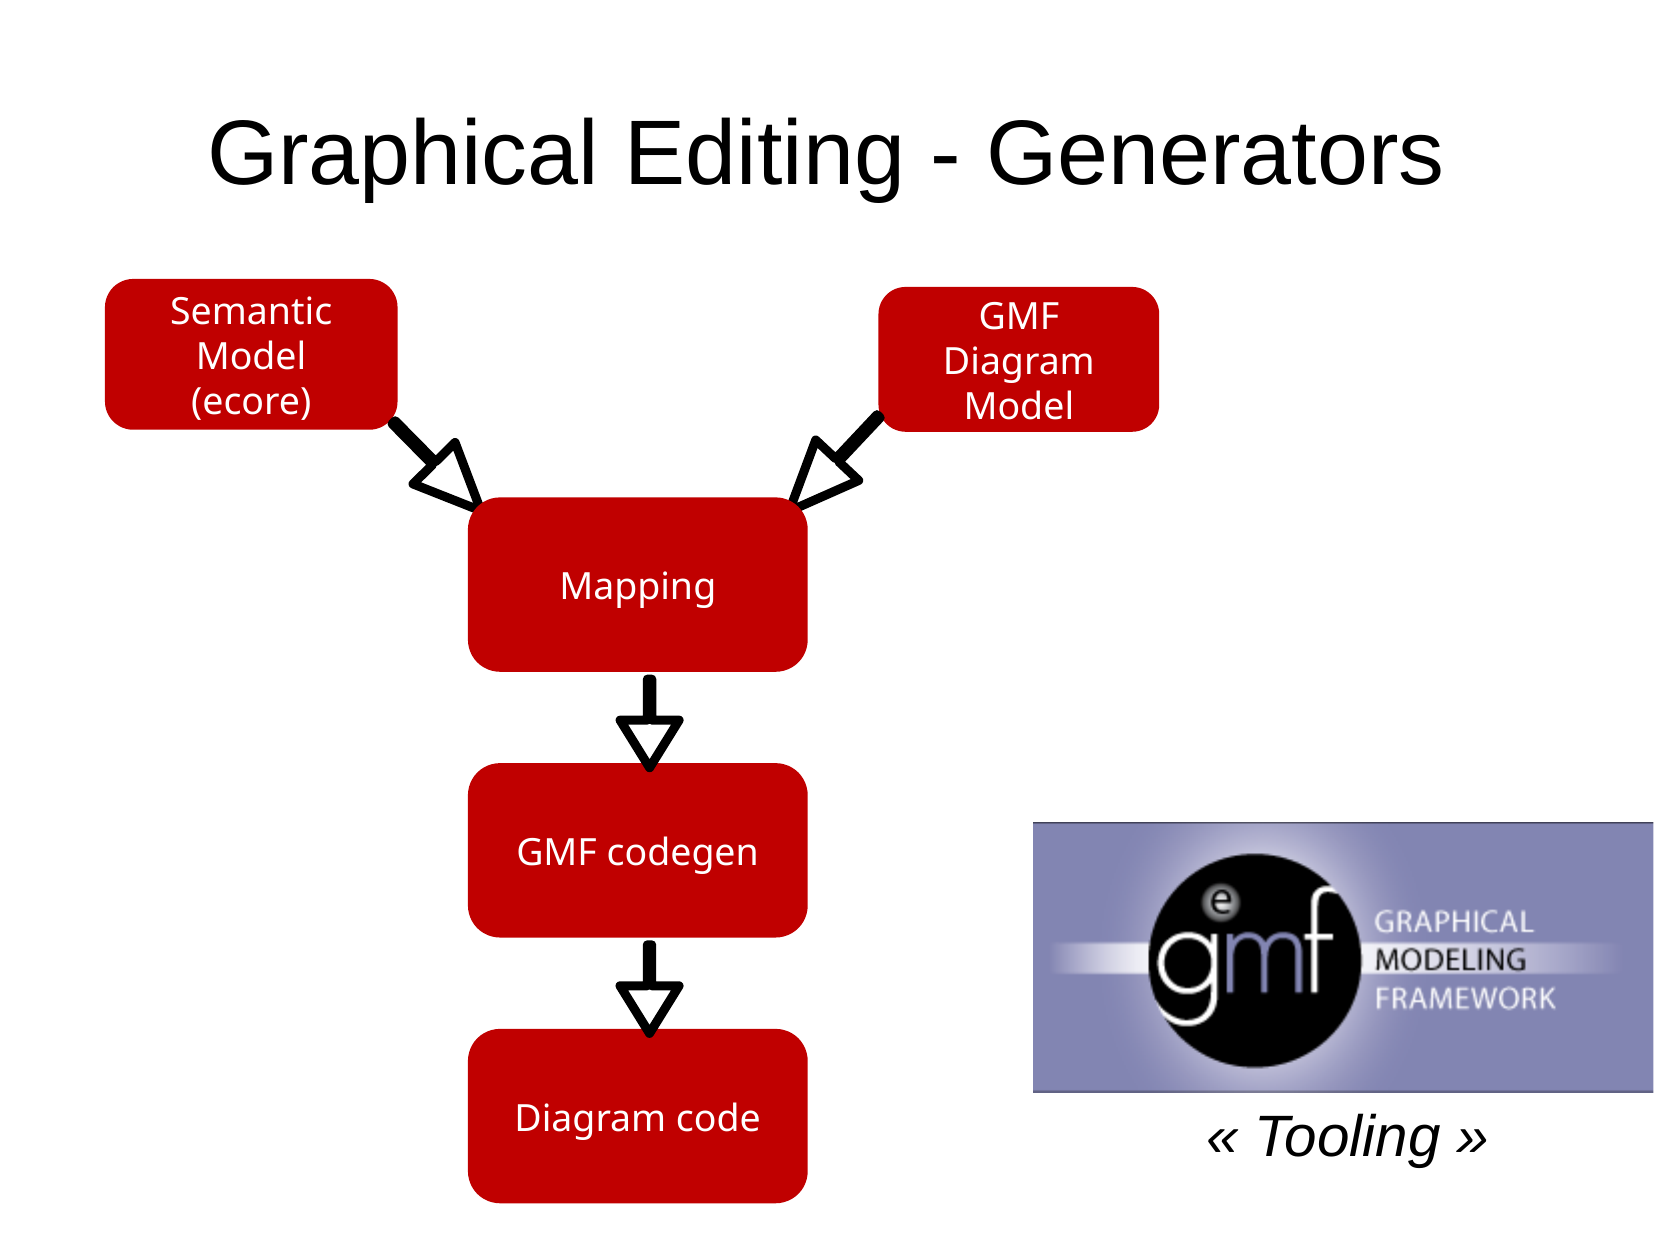

# Graphical Editing - Generators
Semantic Model (ecore)
GMF Diagram Model
Mapping
GMF codegen
Diagram code
« Tooling »